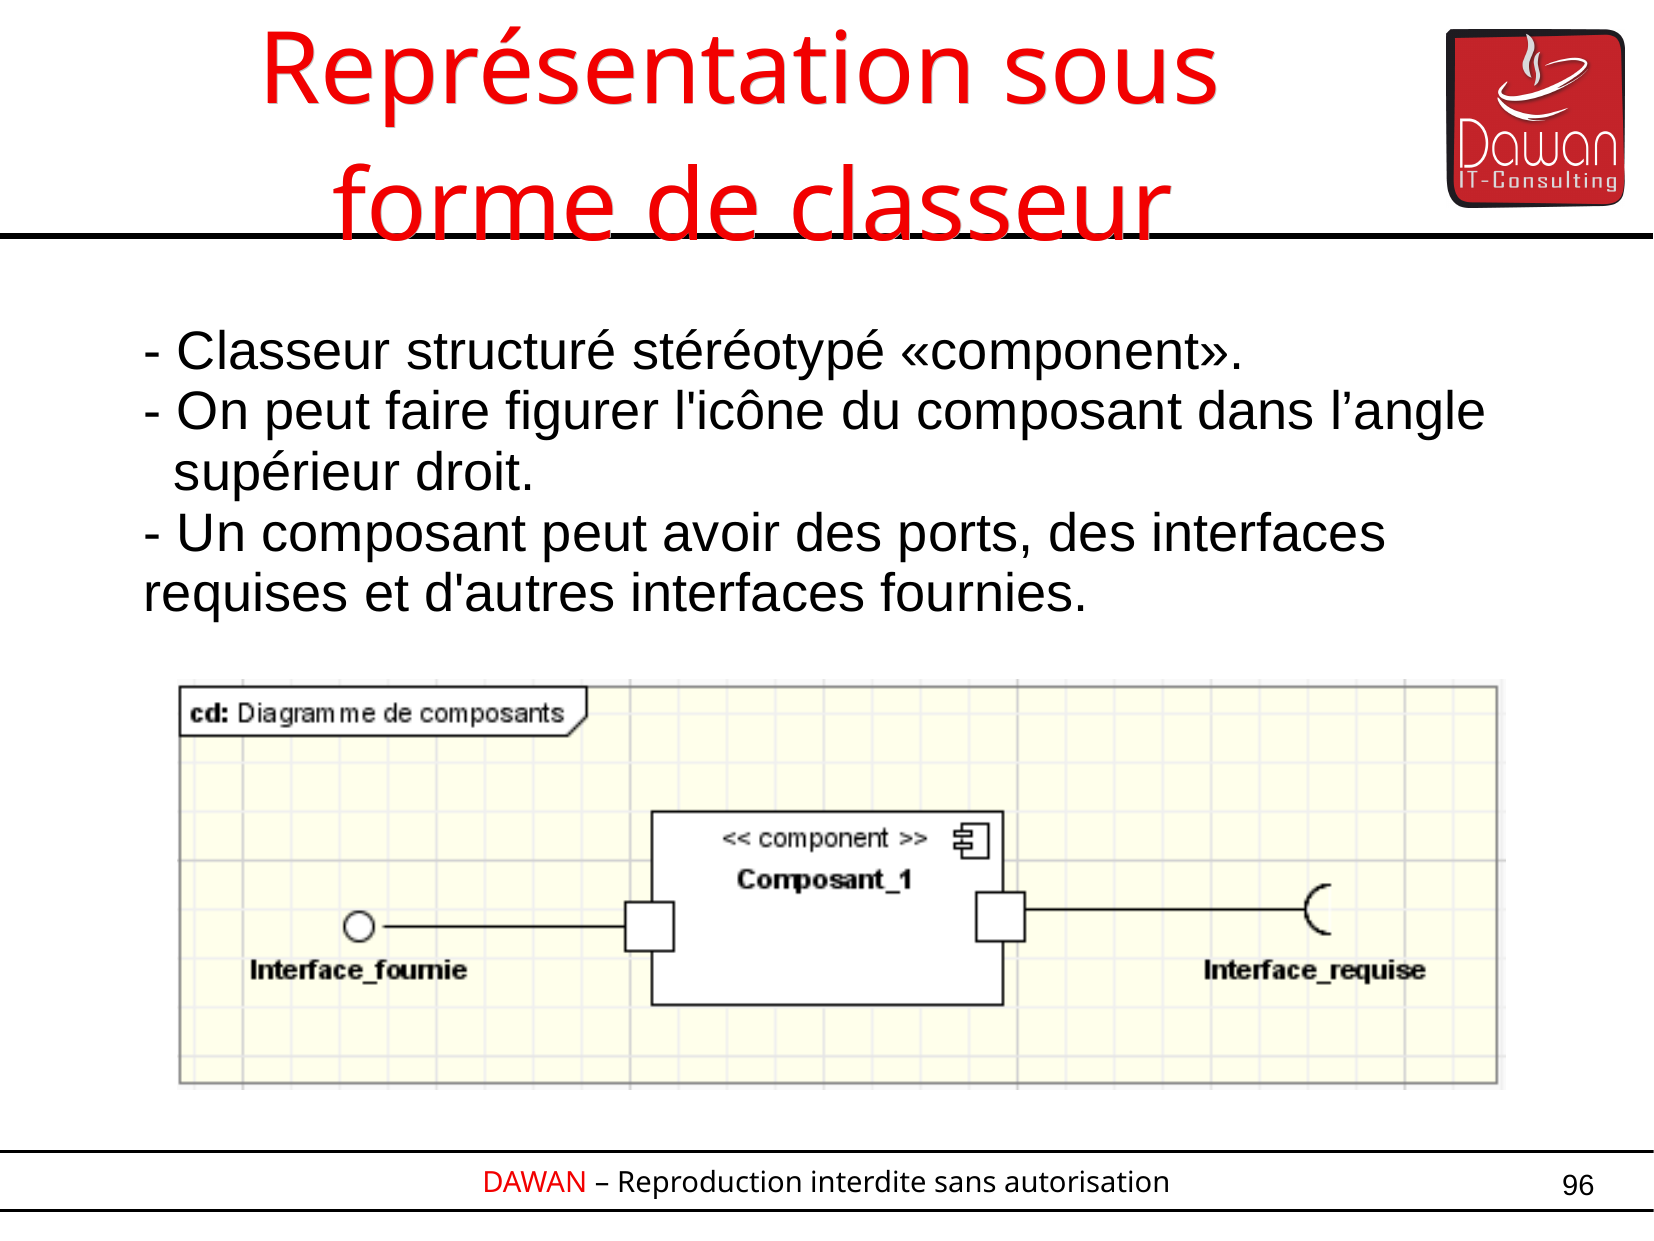

# Représentation sous forme de classeur
- Classeur structuré stéréotypé «component».
- On peut faire ﬁgurer l'icône du composant dans l’angle
 supérieur droit.
- Un composant peut avoir des ports, des interfaces requises et d'autres interfaces fournies.
96